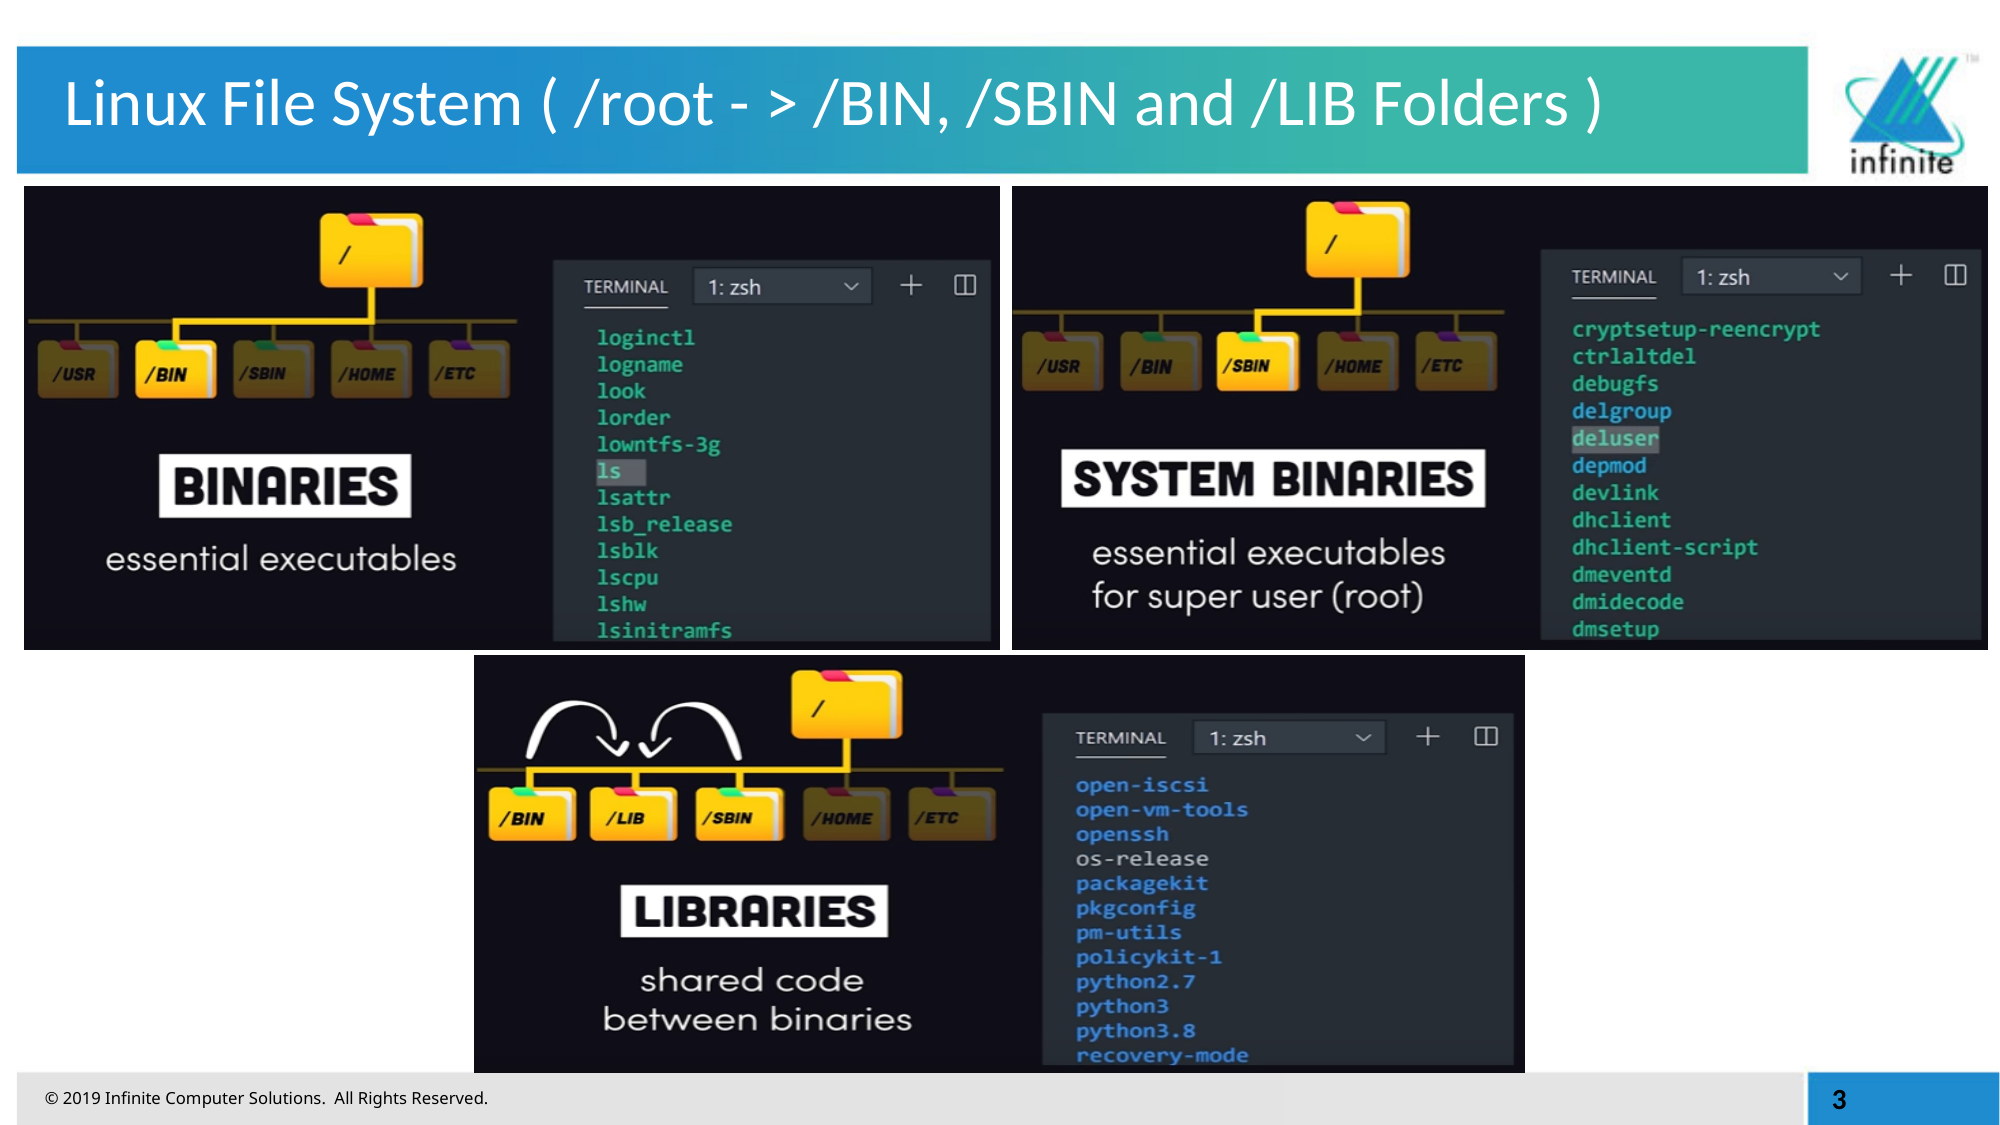

# Linux File System ( /root - > /BIN, /SBIN and /LIB Folders )